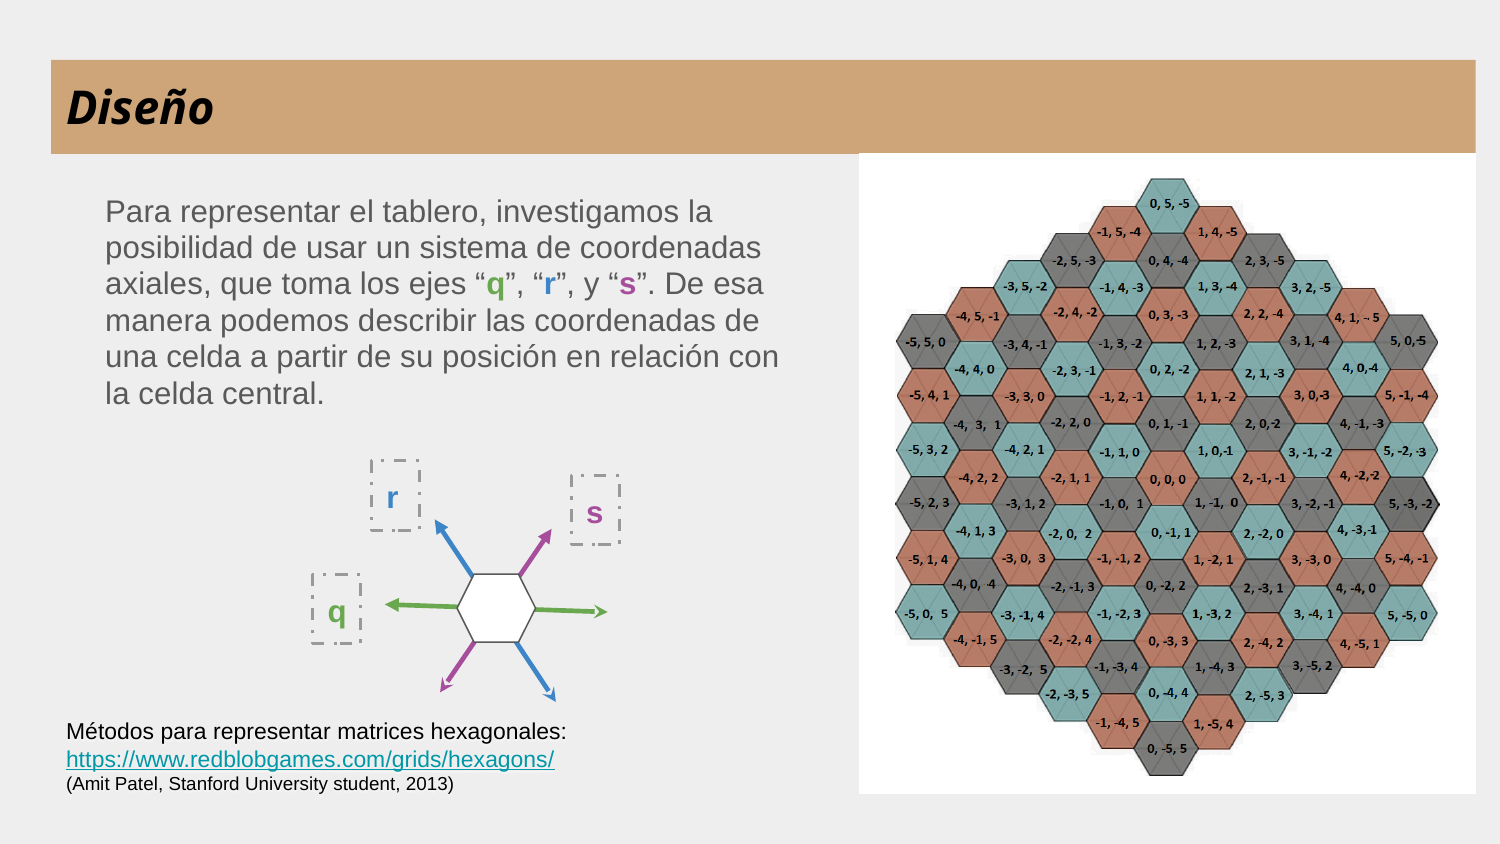

# Diseño
Para representar el tablero, investigamos la posibilidad de usar un sistema de coordenadas axiales, que toma los ejes “q”, “r”, y “s”. De esa manera podemos describir las coordenadas de una celda a partir de su posición en relación con la celda central.
r
s
q
Métodos para representar matrices hexagonales: https://www.redblobgames.com/grids/hexagons/
(Amit Patel, Stanford University student, 2013)